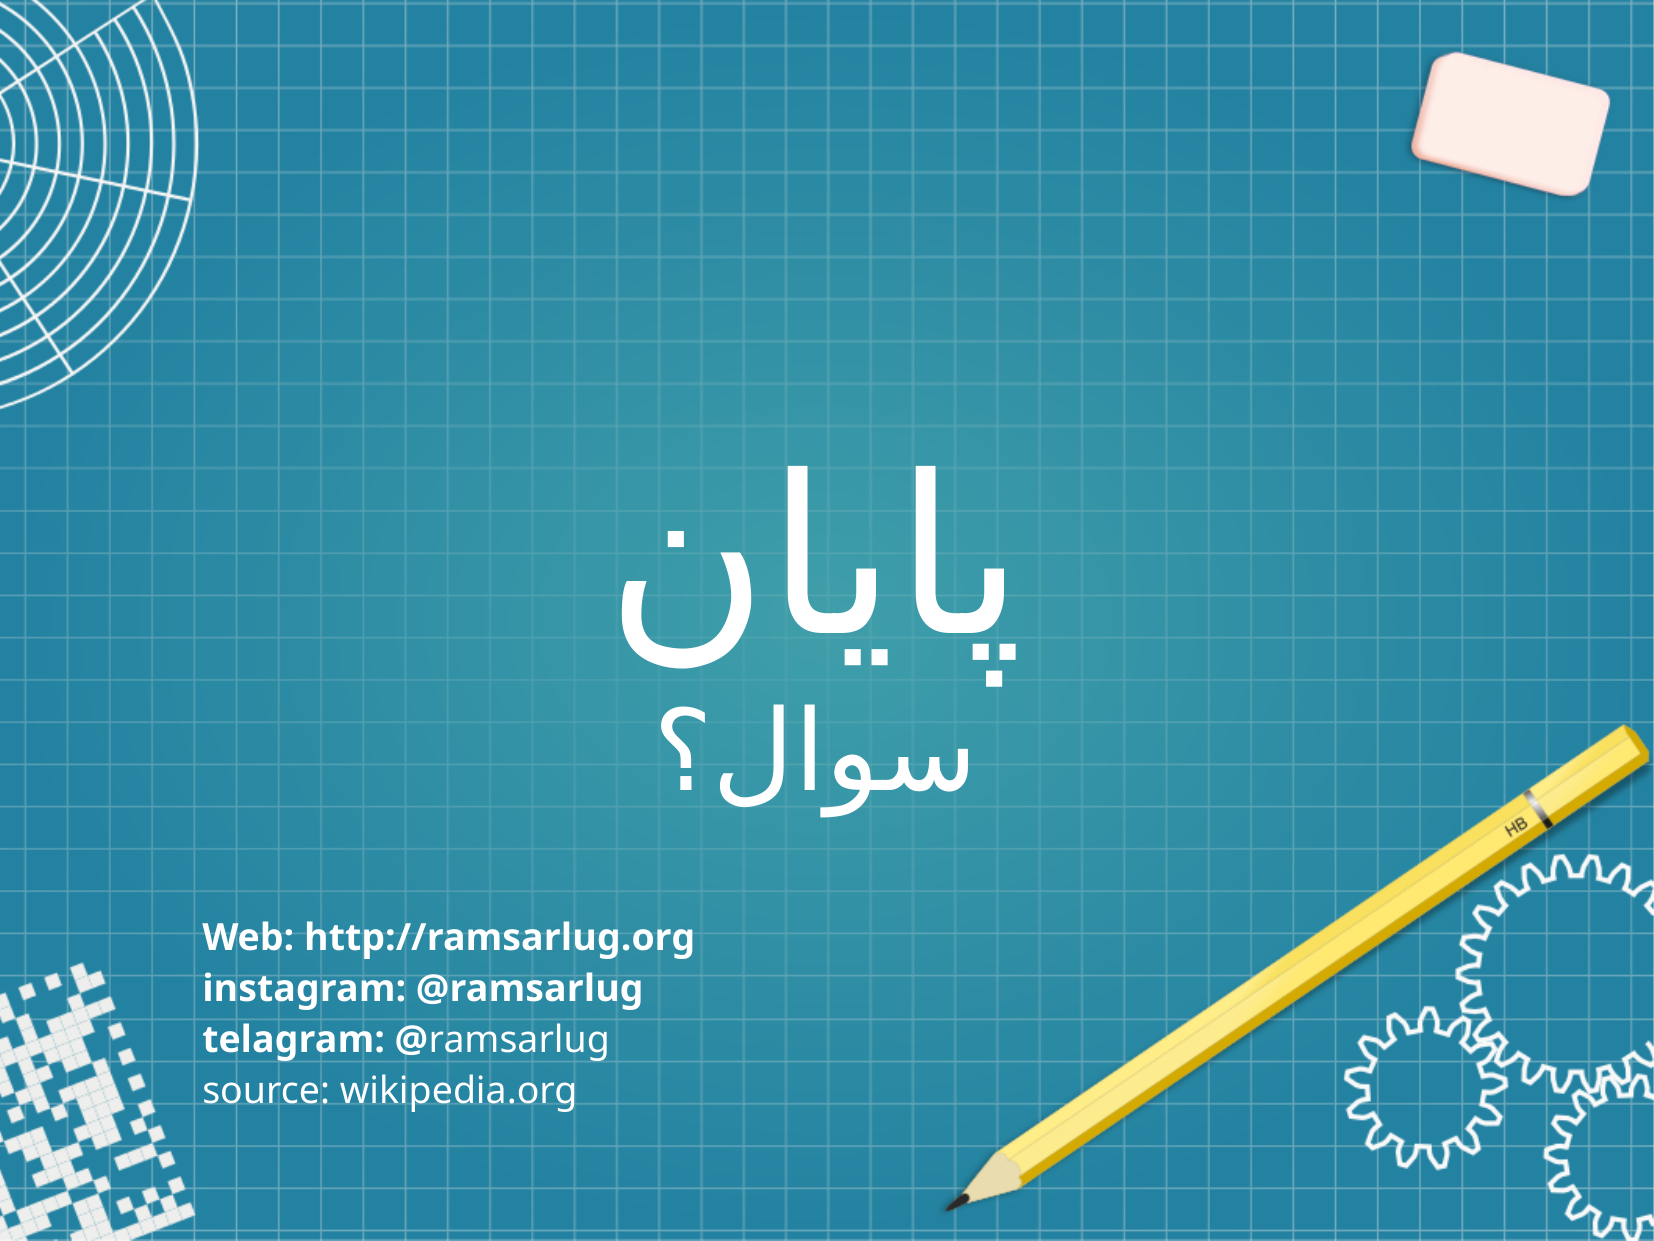

# پایان سوال؟
Web: http://ramsarlug.org
instagram: @ramsarlug
telagram: @ramsarlug
source: wikipedia.org